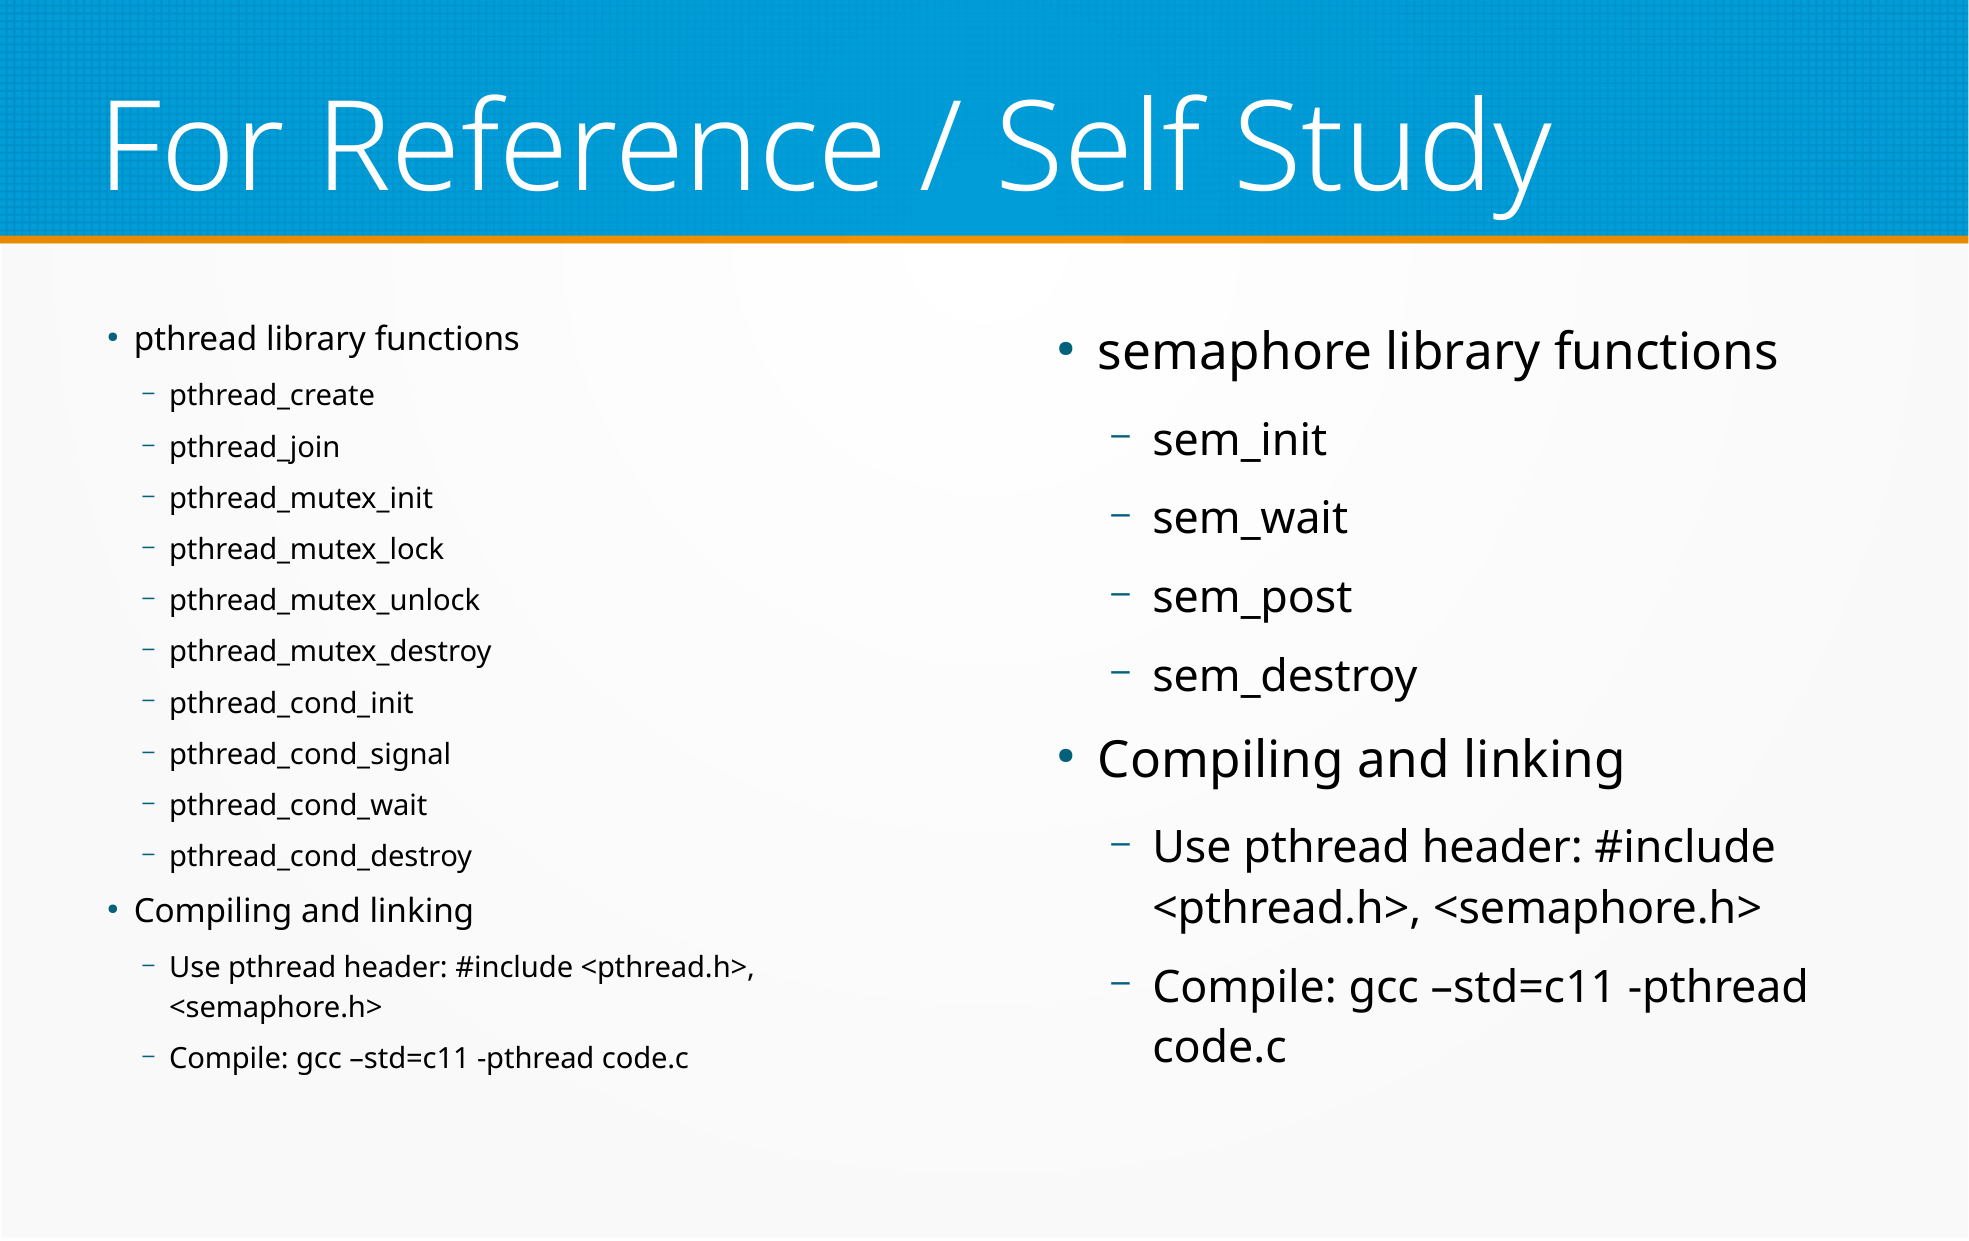

# For Reference / Self Study
pthread library functions
pthread_create
pthread_join
pthread_mutex_init
pthread_mutex_lock
pthread_mutex_unlock
pthread_mutex_destroy
pthread_cond_init
pthread_cond_signal
pthread_cond_wait
pthread_cond_destroy
Compiling and linking
Use pthread header: #include <pthread.h>, <semaphore.h>
Compile: gcc –std=c11 -pthread code.c
semaphore library functions
sem_init
sem_wait
sem_post
sem_destroy
Compiling and linking
Use pthread header: #include <pthread.h>, <semaphore.h>
Compile: gcc –std=c11 -pthread code.c